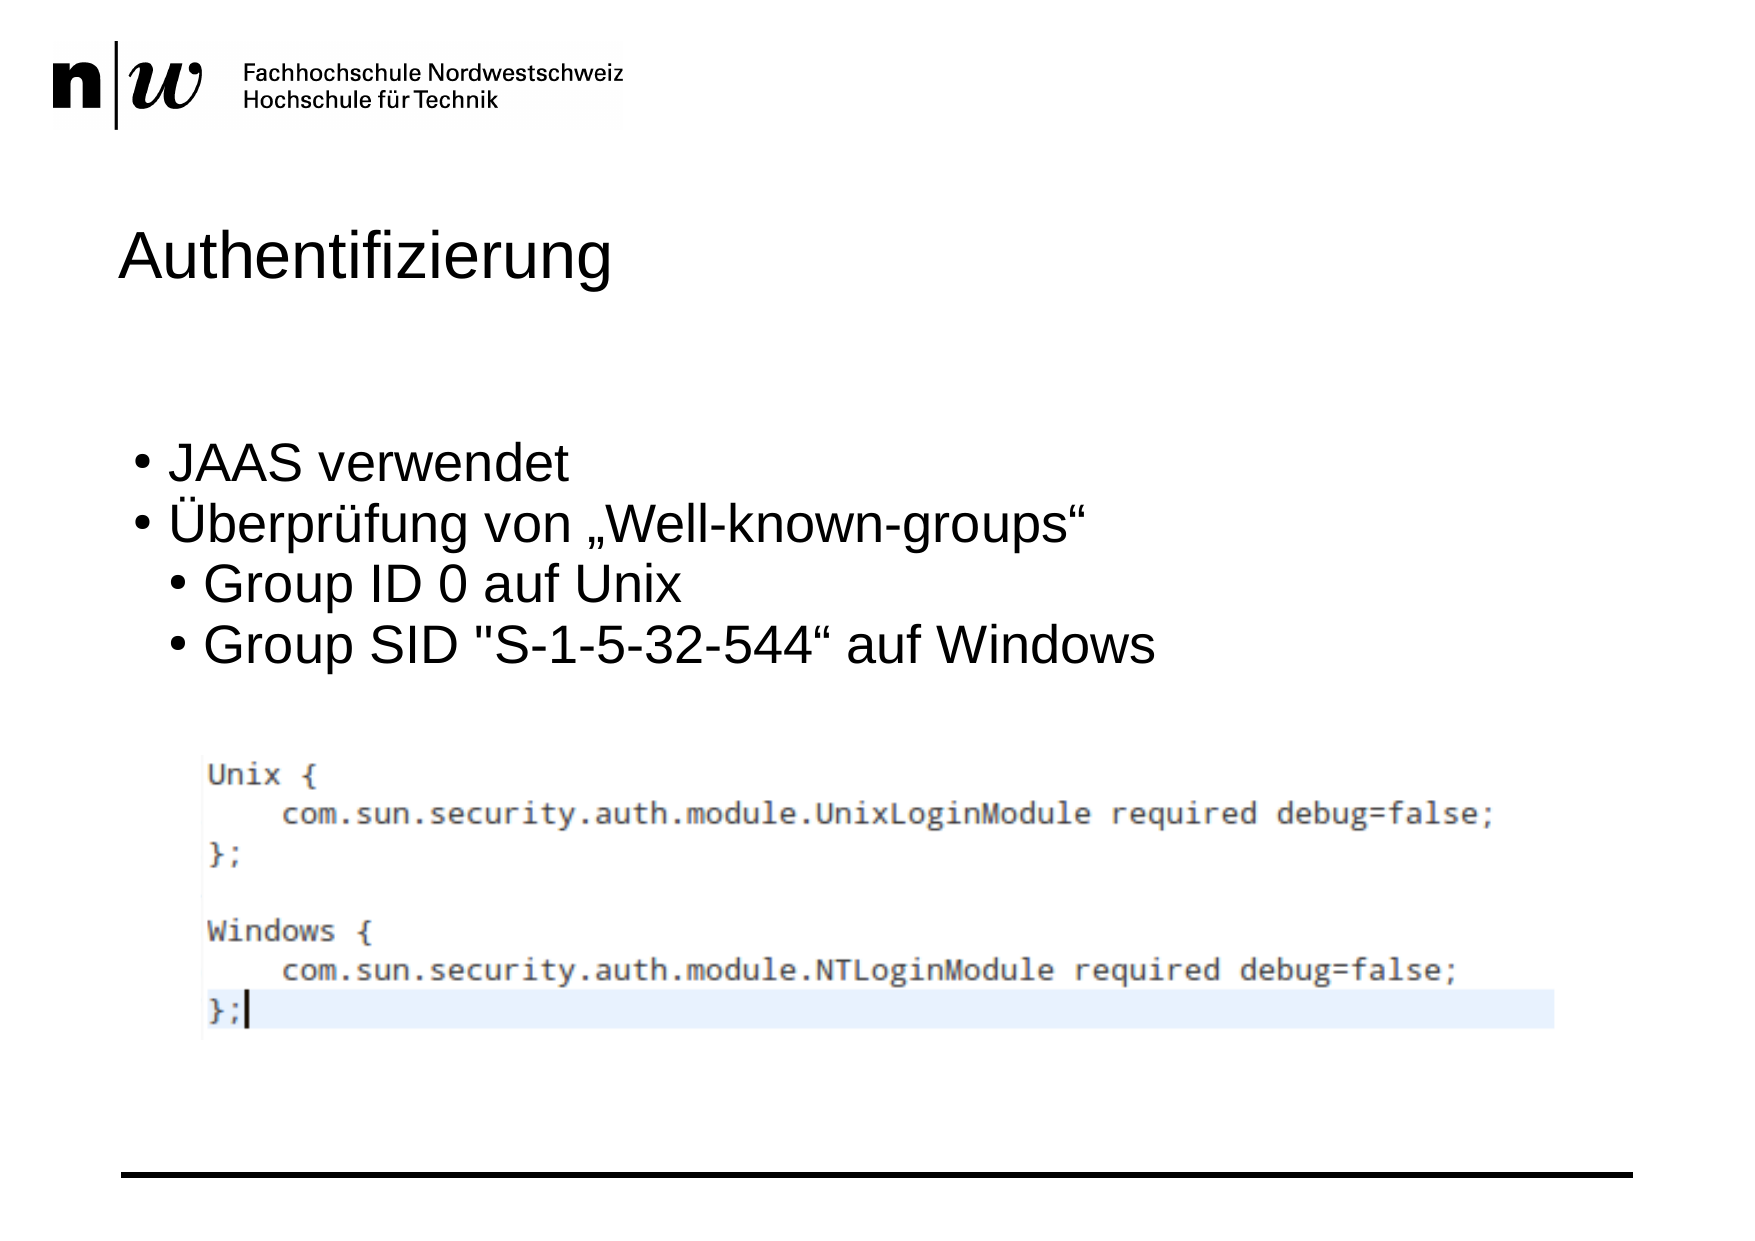

Authentifizierung
JAAS verwendet
Überprüfung von „Well-known-groups“
Group ID 0 auf Unix
Group SID "S-1-5-32-544“ auf Windows